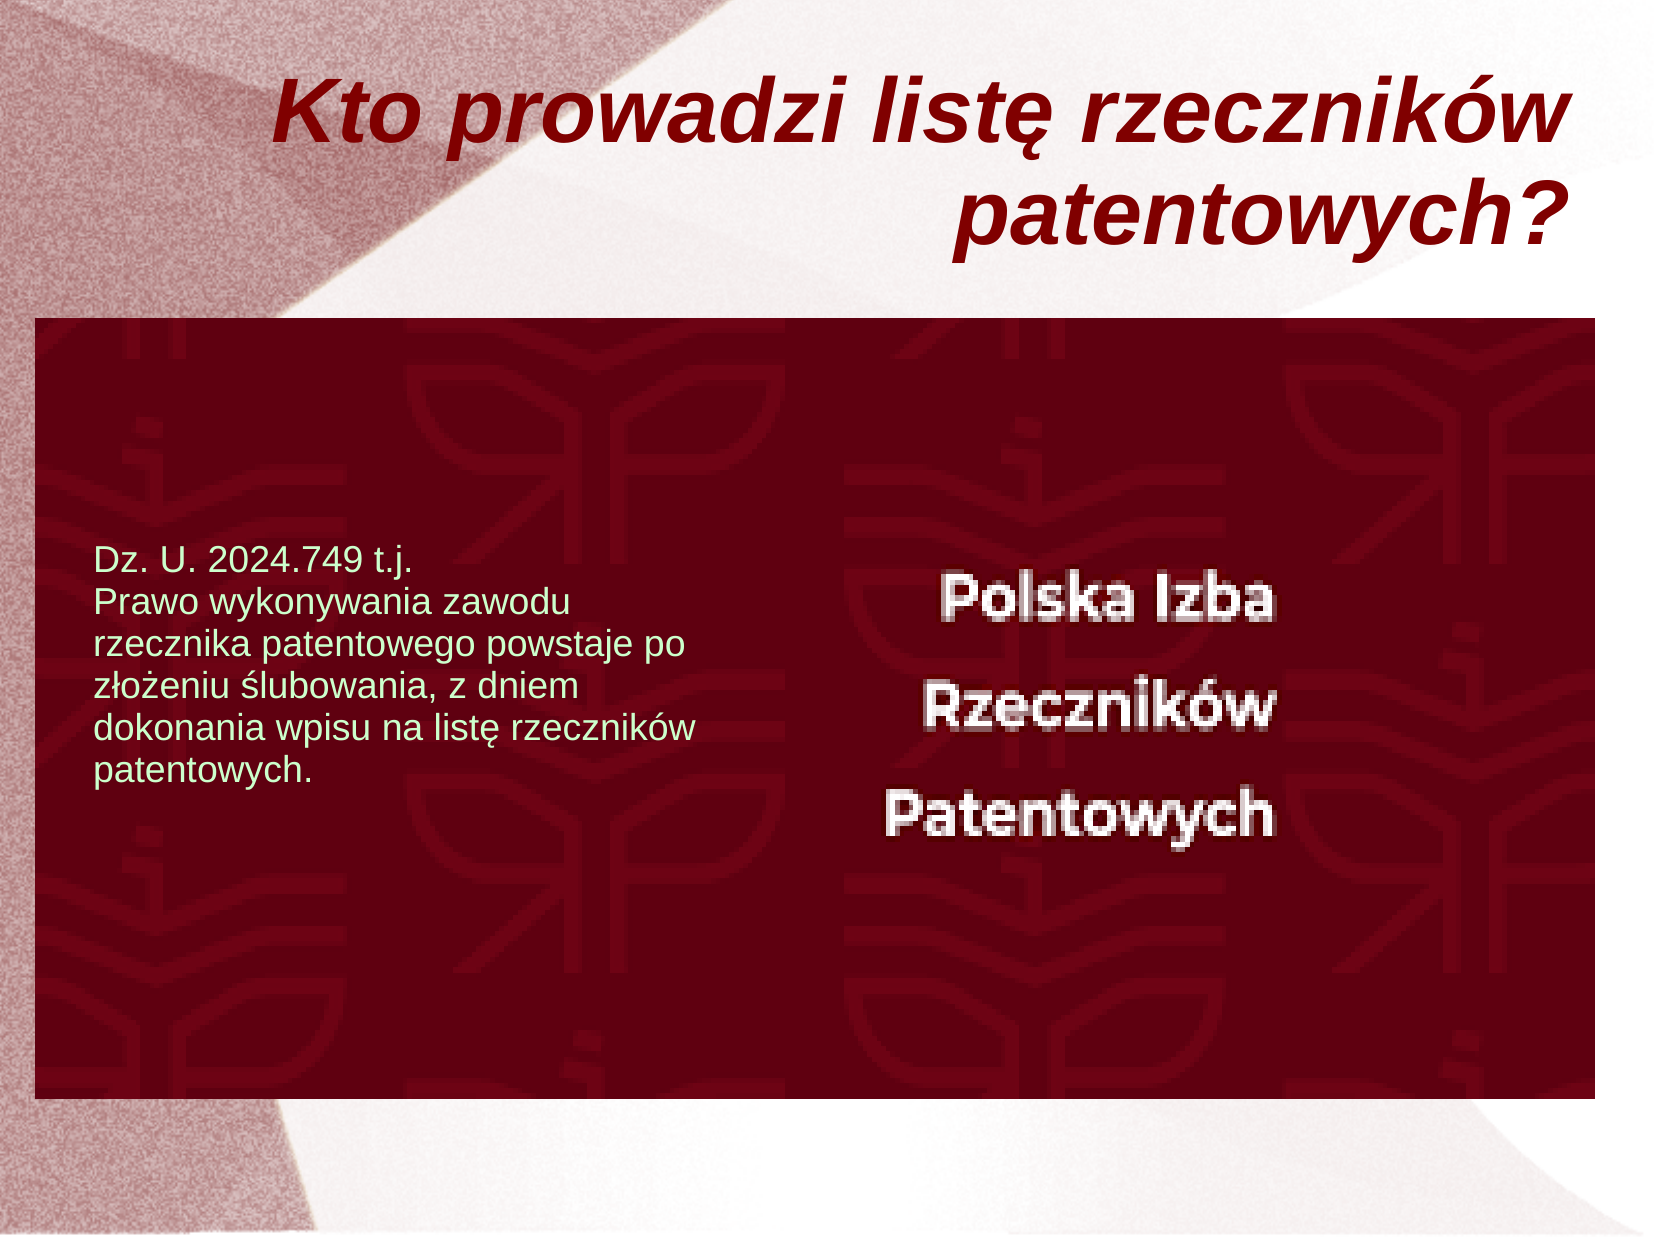

# Kto prowadzi listę rzeczników patentowych?
Dz. U. 2024.749 t.j.
Prawo wykonywania zawodu rzecznika patentowego powstaje po złożeniu ślubowania, z dniem dokonania wpisu na listę rzeczników patentowych.